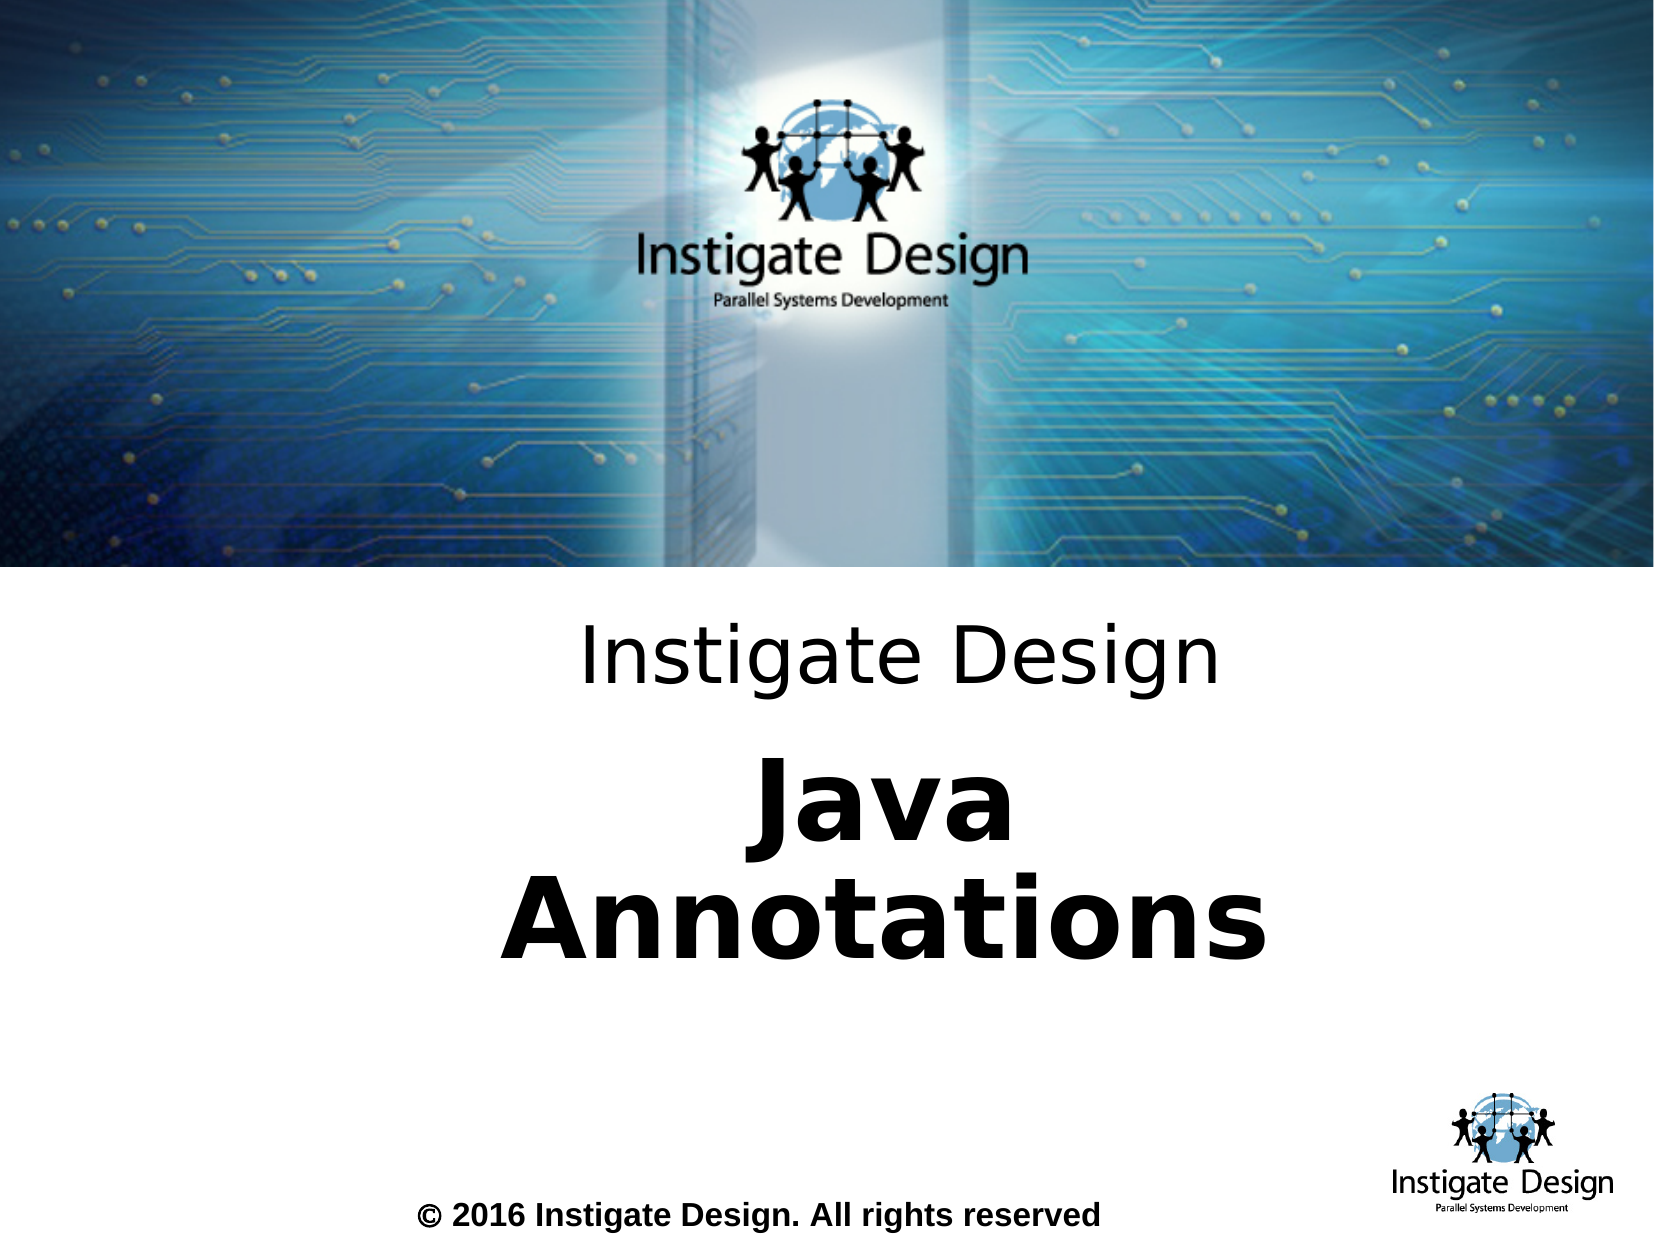

# Instigate Design
Java Annotations
 2016 Instigate Design. All rights reserved